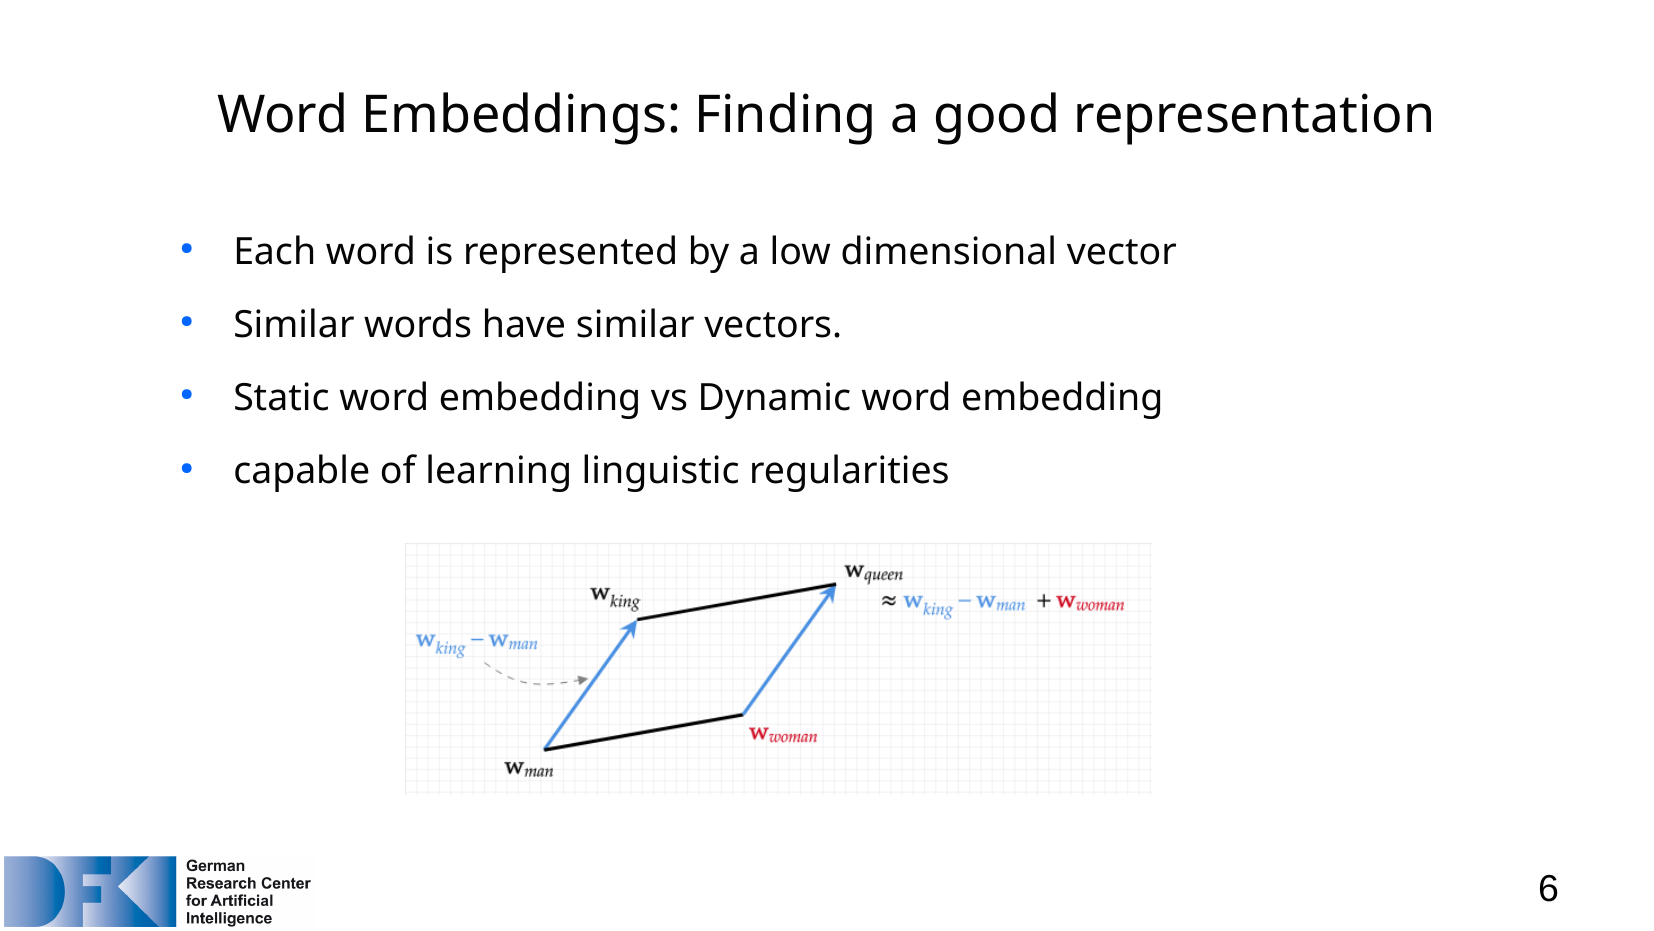

# Word Embeddings: Finding a good representation
Each word is represented by a low dimensional vector
Similar words have similar vectors.
Static word embedding vs Dynamic word embedding
capable of learning linguistic regularities